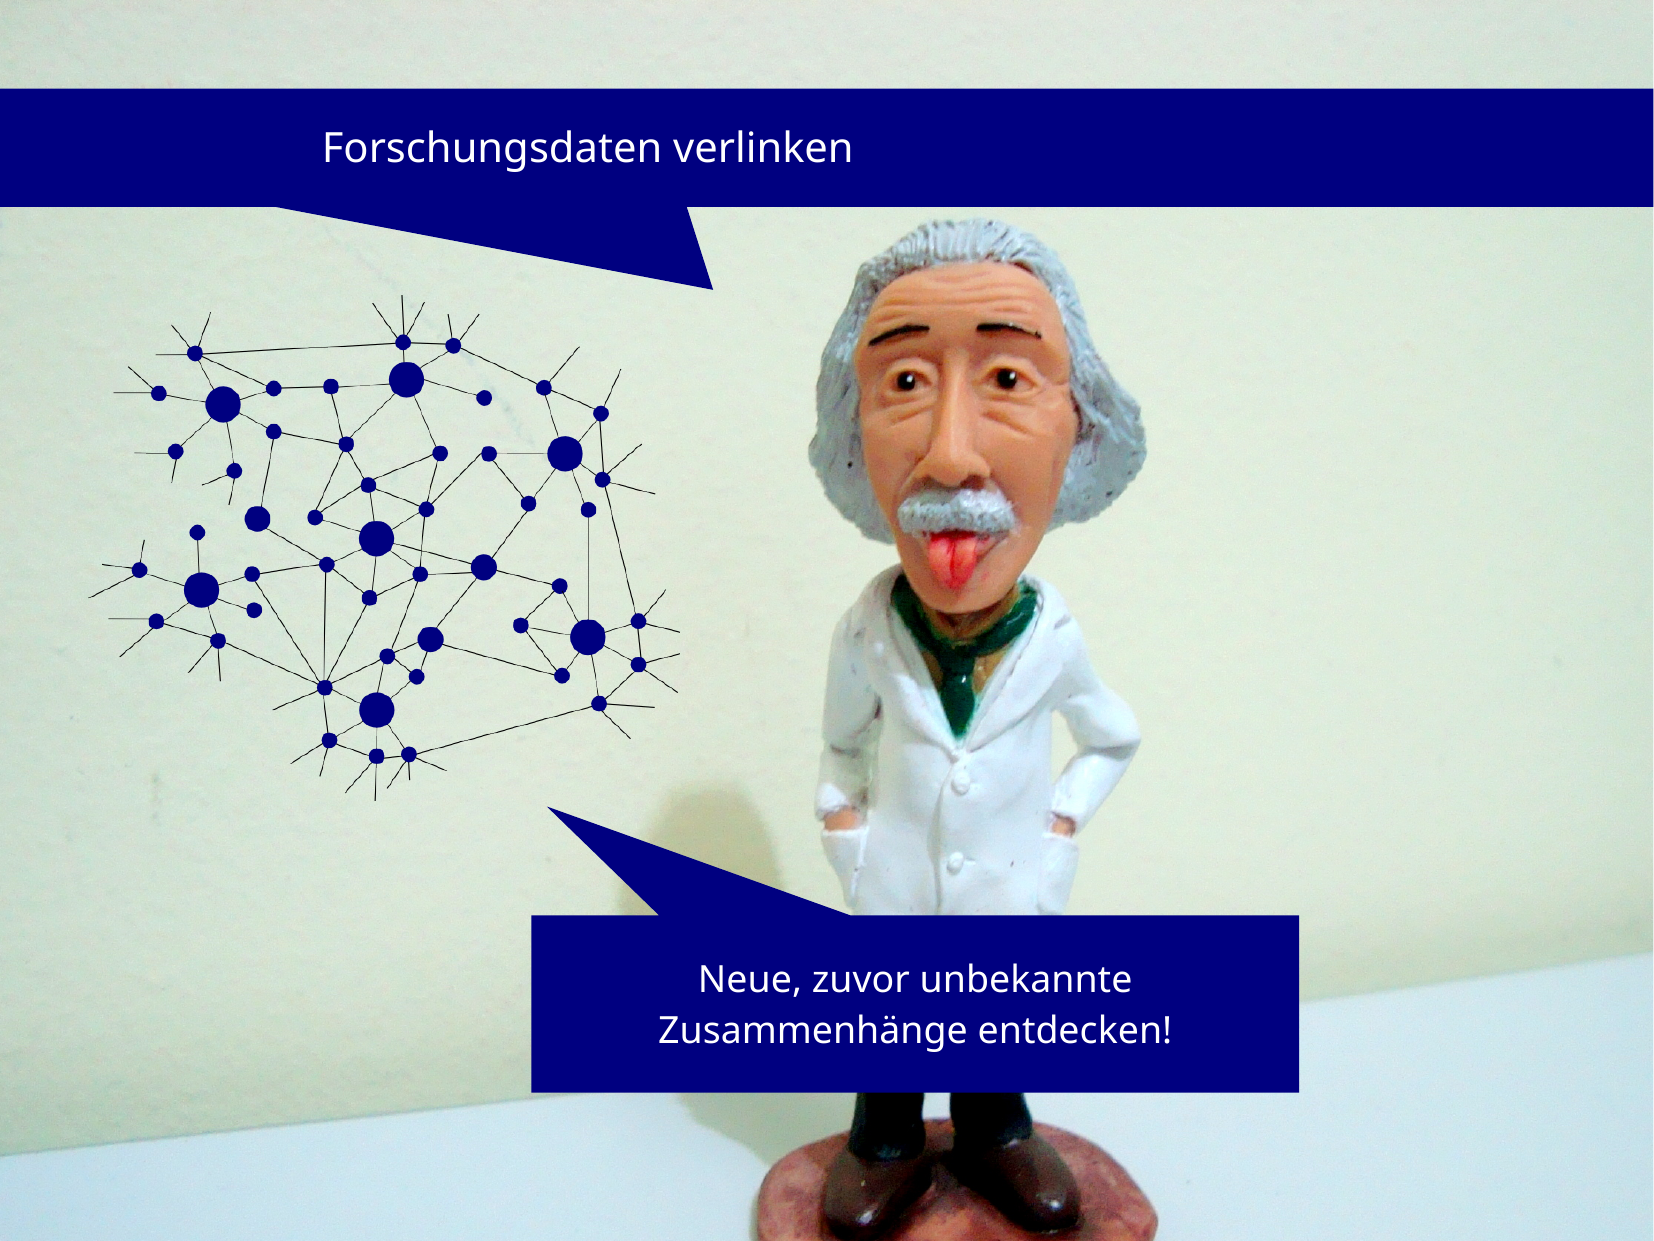

Forschungsdaten verlinken
Neue, zuvor unbekannte
Zusammenhänge entdecken!